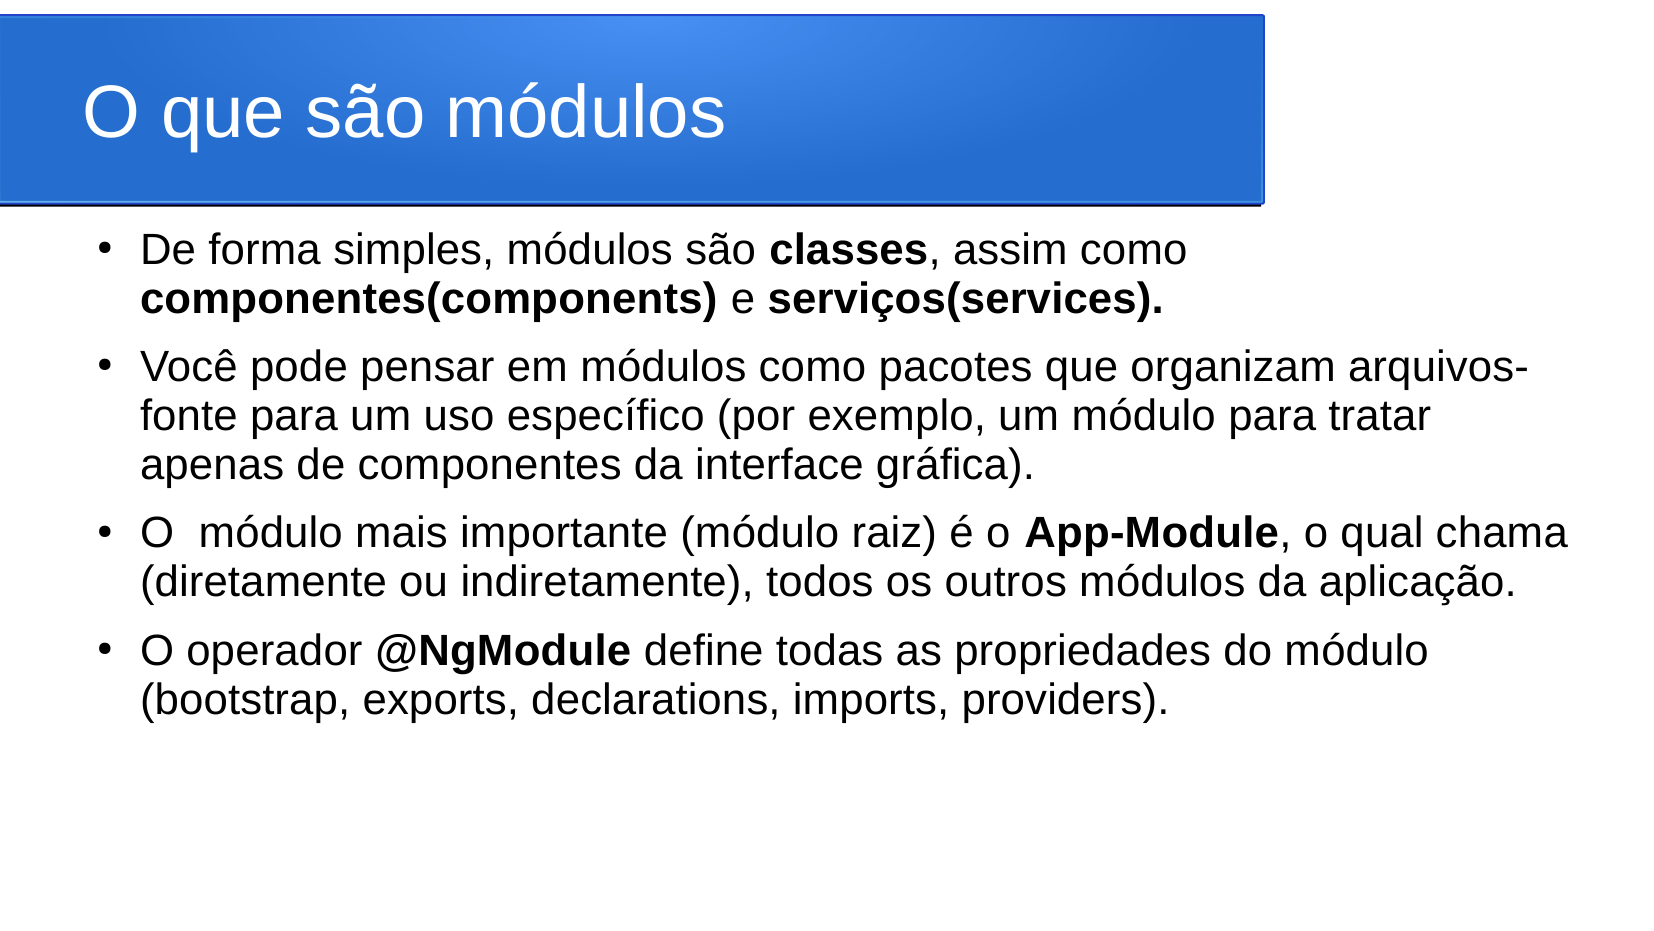

# O que são módulos
De forma simples, módulos são classes, assim como componentes(components) e serviços(services).
Você pode pensar em módulos como pacotes que organizam arquivos-fonte para um uso específico (por exemplo, um módulo para tratar apenas de componentes da interface gráfica).
O módulo mais importante (módulo raiz) é o App-Module, o qual chama (diretamente ou indiretamente), todos os outros módulos da aplicação.
O operador @NgModule define todas as propriedades do módulo (bootstrap, exports, declarations, imports, providers).